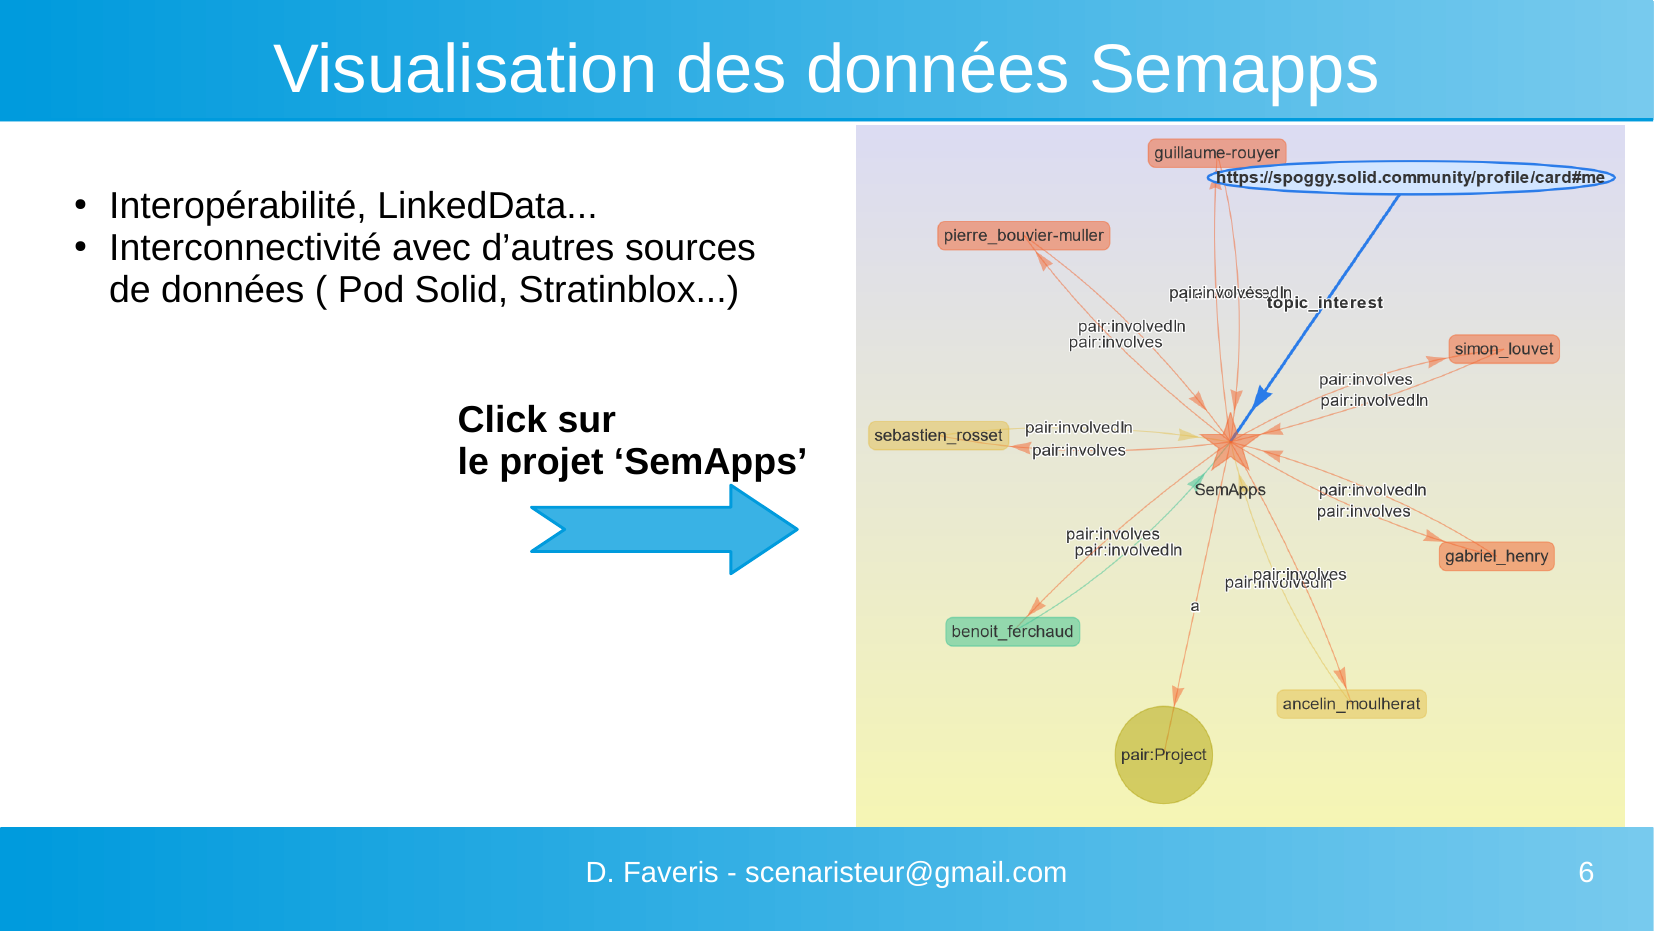

# Visualisation des données Semapps
Interopérabilité, LinkedData...
Interconnectivité avec d’autres sources de données ( Pod Solid, Stratinblox...)
Click sur
le projet ‘SemApps’
D. Faveris - scenaristeur@gmail.com
6